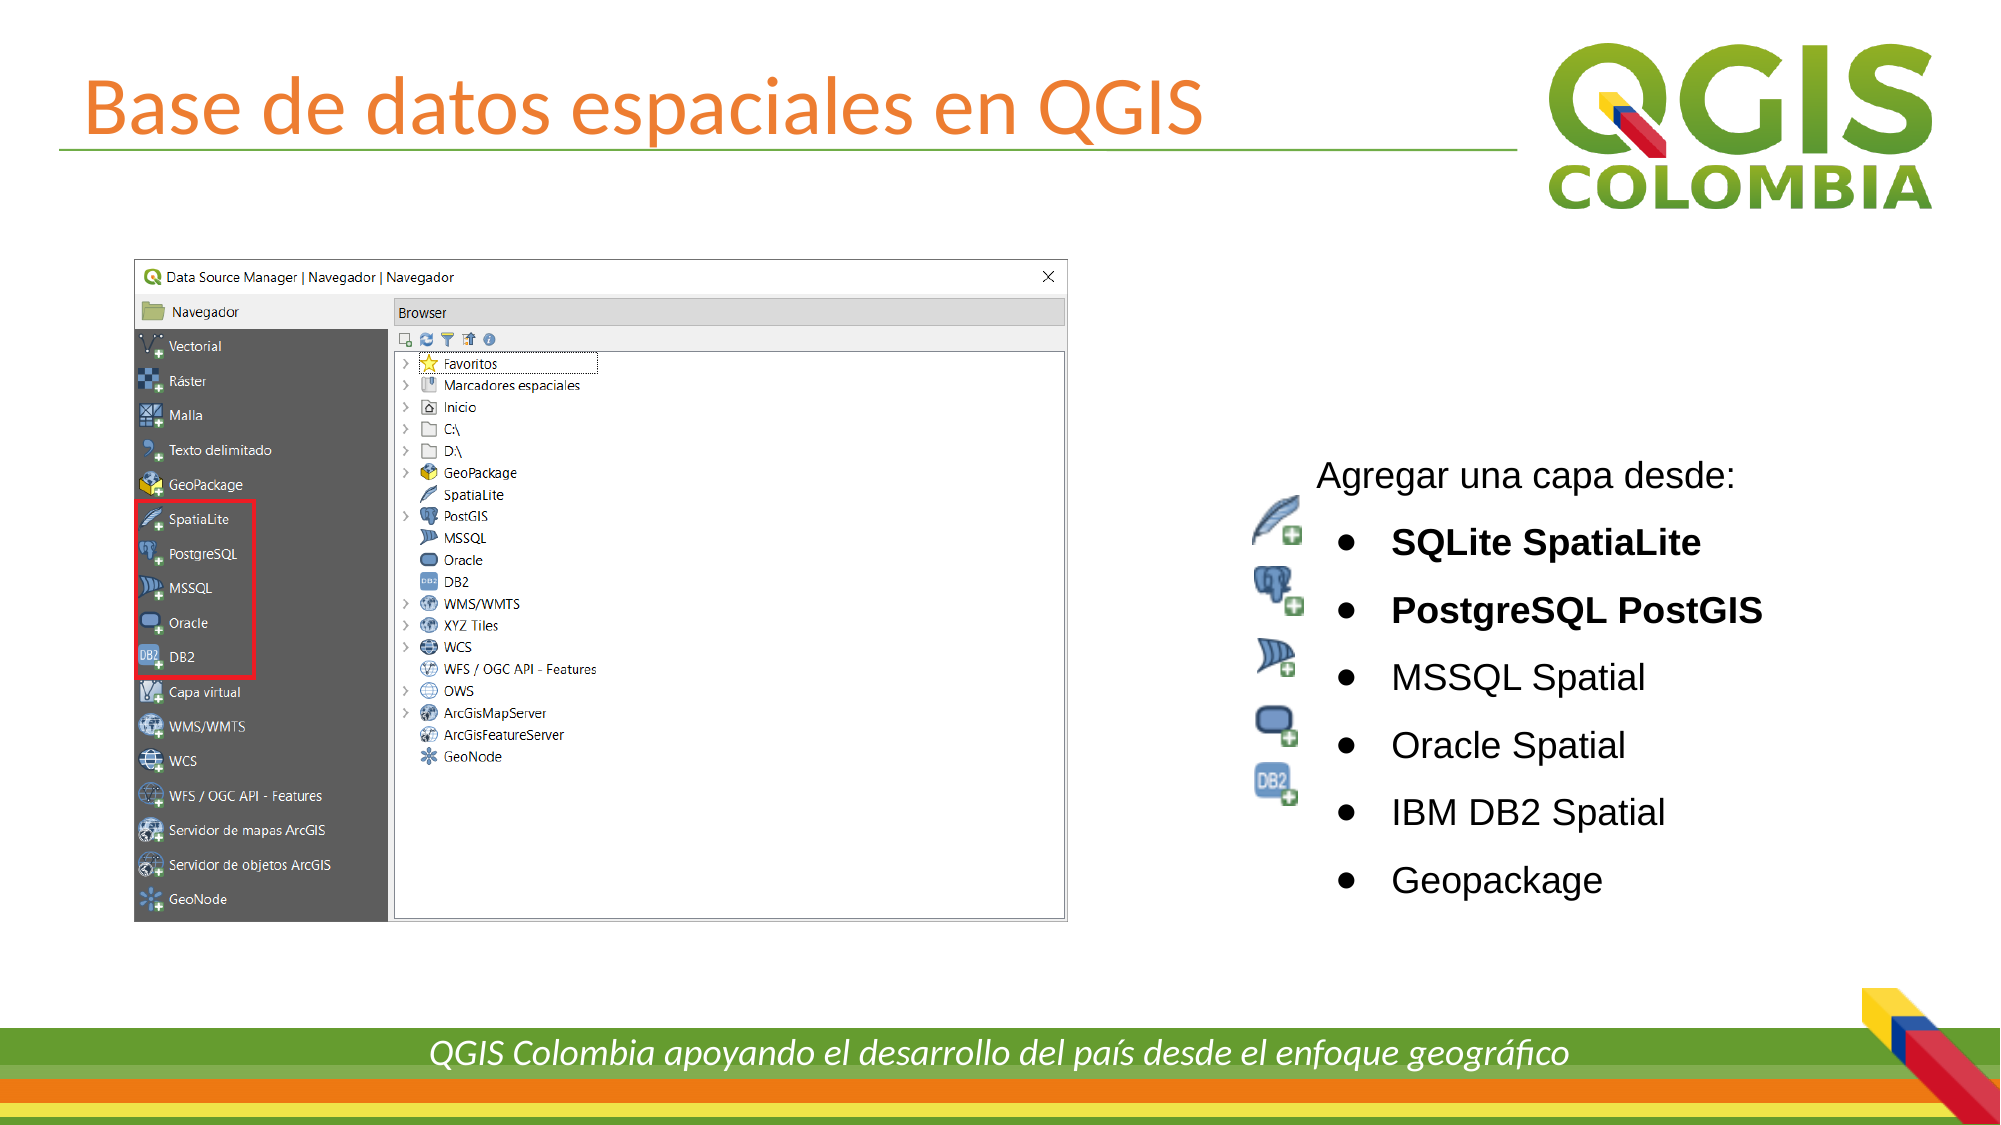

Base de datos espaciales en QGIS
Agregar una capa desde:
SQLite SpatiaLite
PostgreSQL PostGIS
MSSQL Spatial
Oracle Spatial
IBM DB2 Spatial
Geopackage